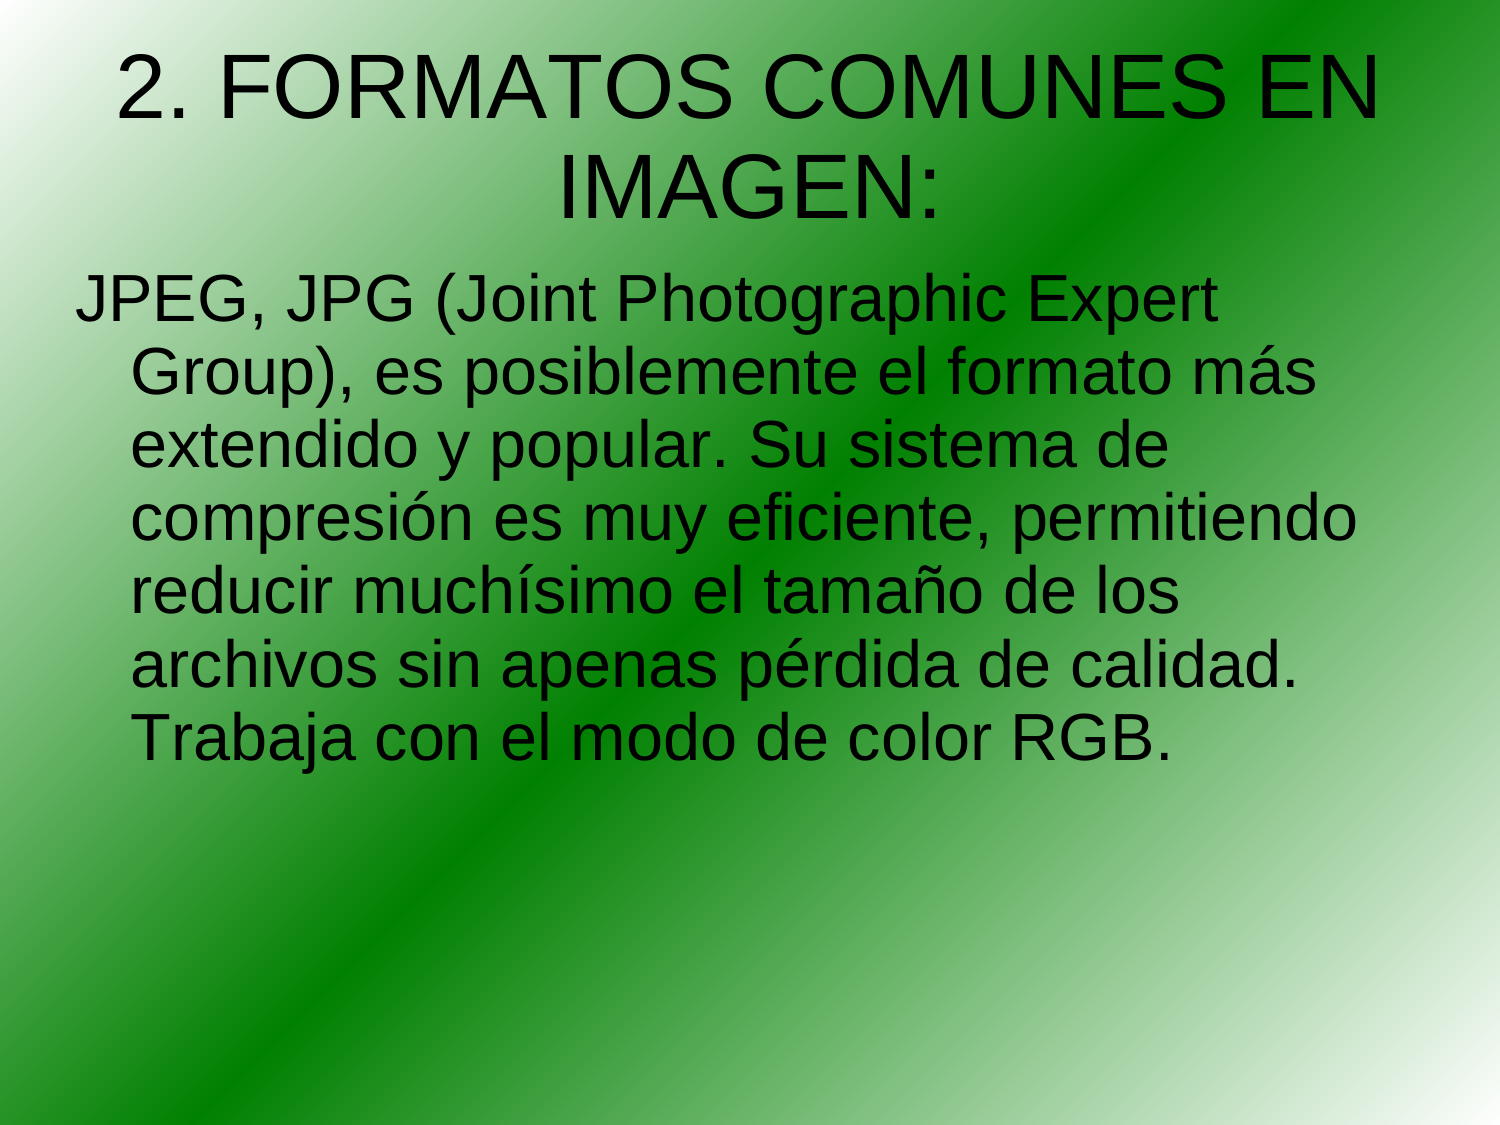

# 2. FORMATOS COMUNES EN IMAGEN:
JPEG, JPG (Joint Photographic Expert Group), es posiblemente el formato más extendido y popular. Su sistema de compresión es muy eficiente, permitiendo reducir muchísimo el tamaño de los archivos sin apenas pérdida de calidad. Trabaja con el modo de color RGB.